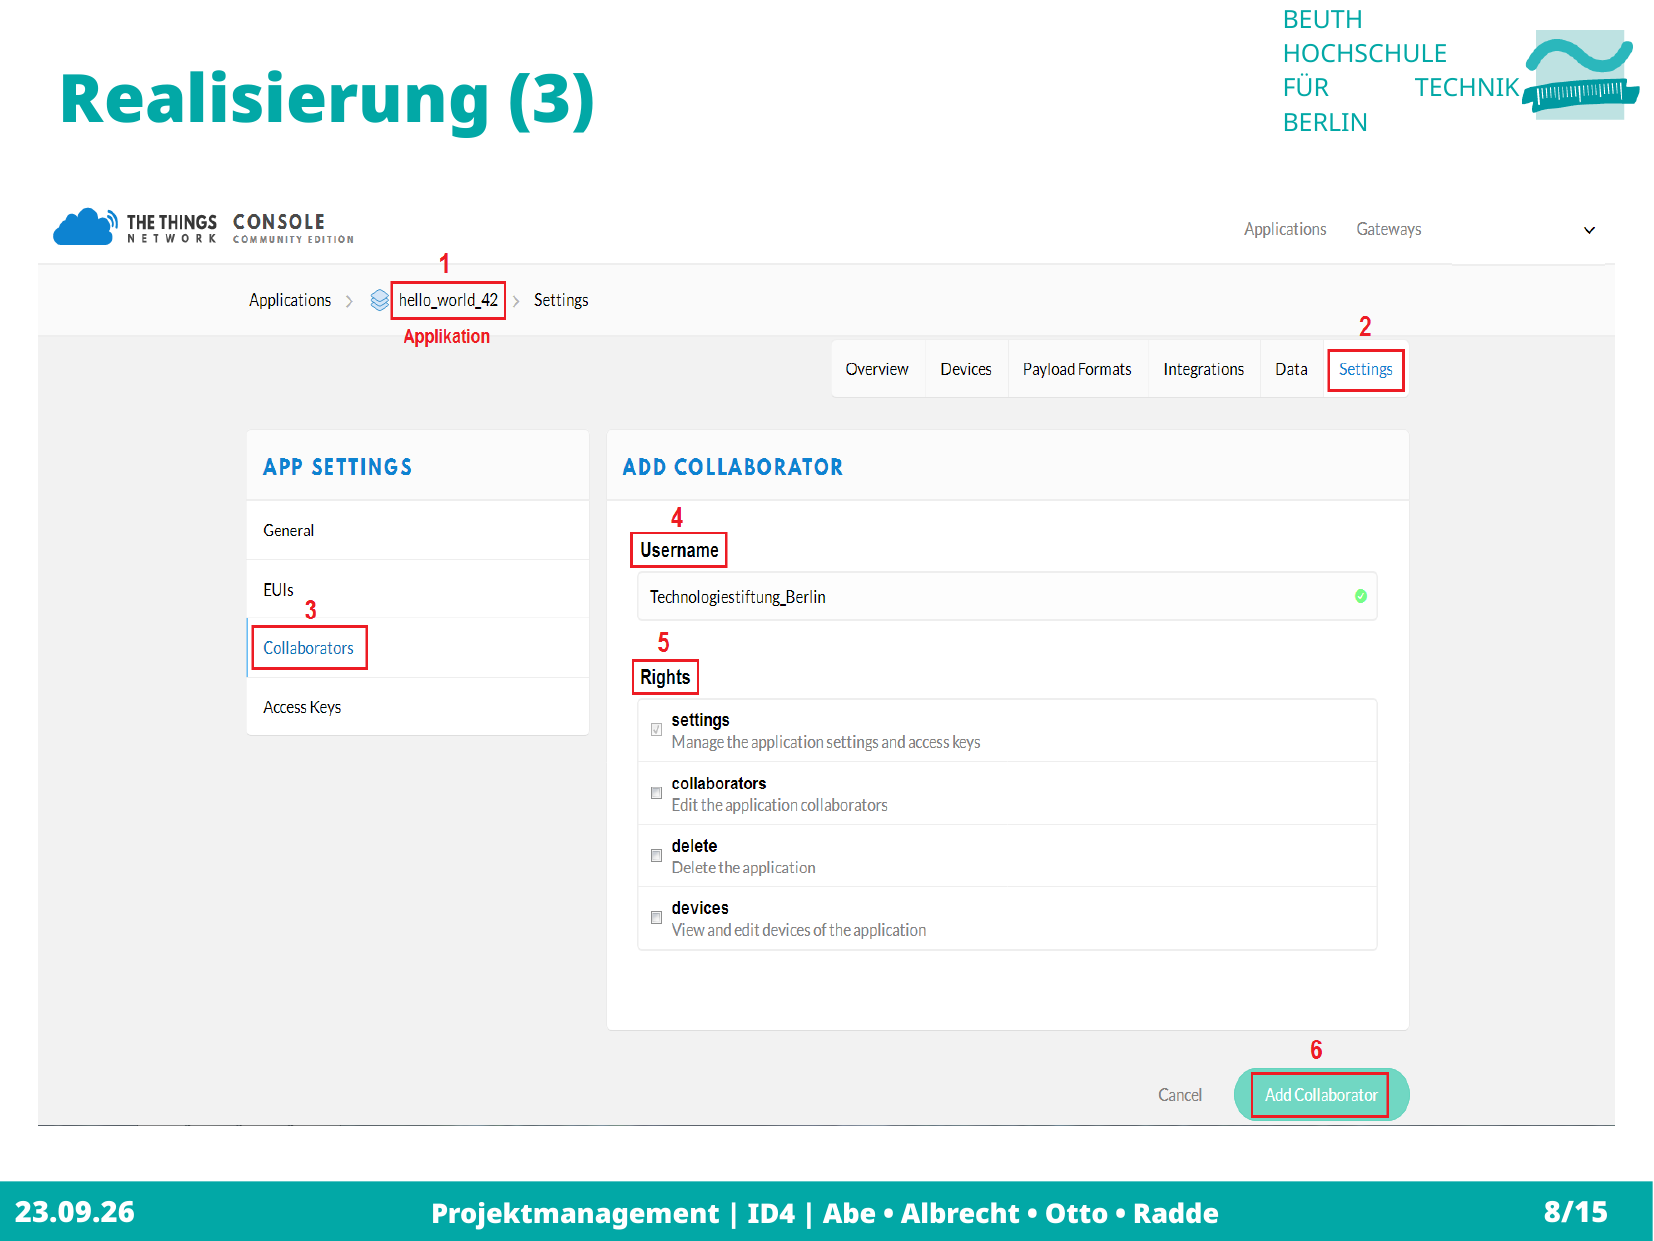

# Realisierung (3)
Projektmanagement | ID4 | Abe • Albrecht • Otto • Radde
8